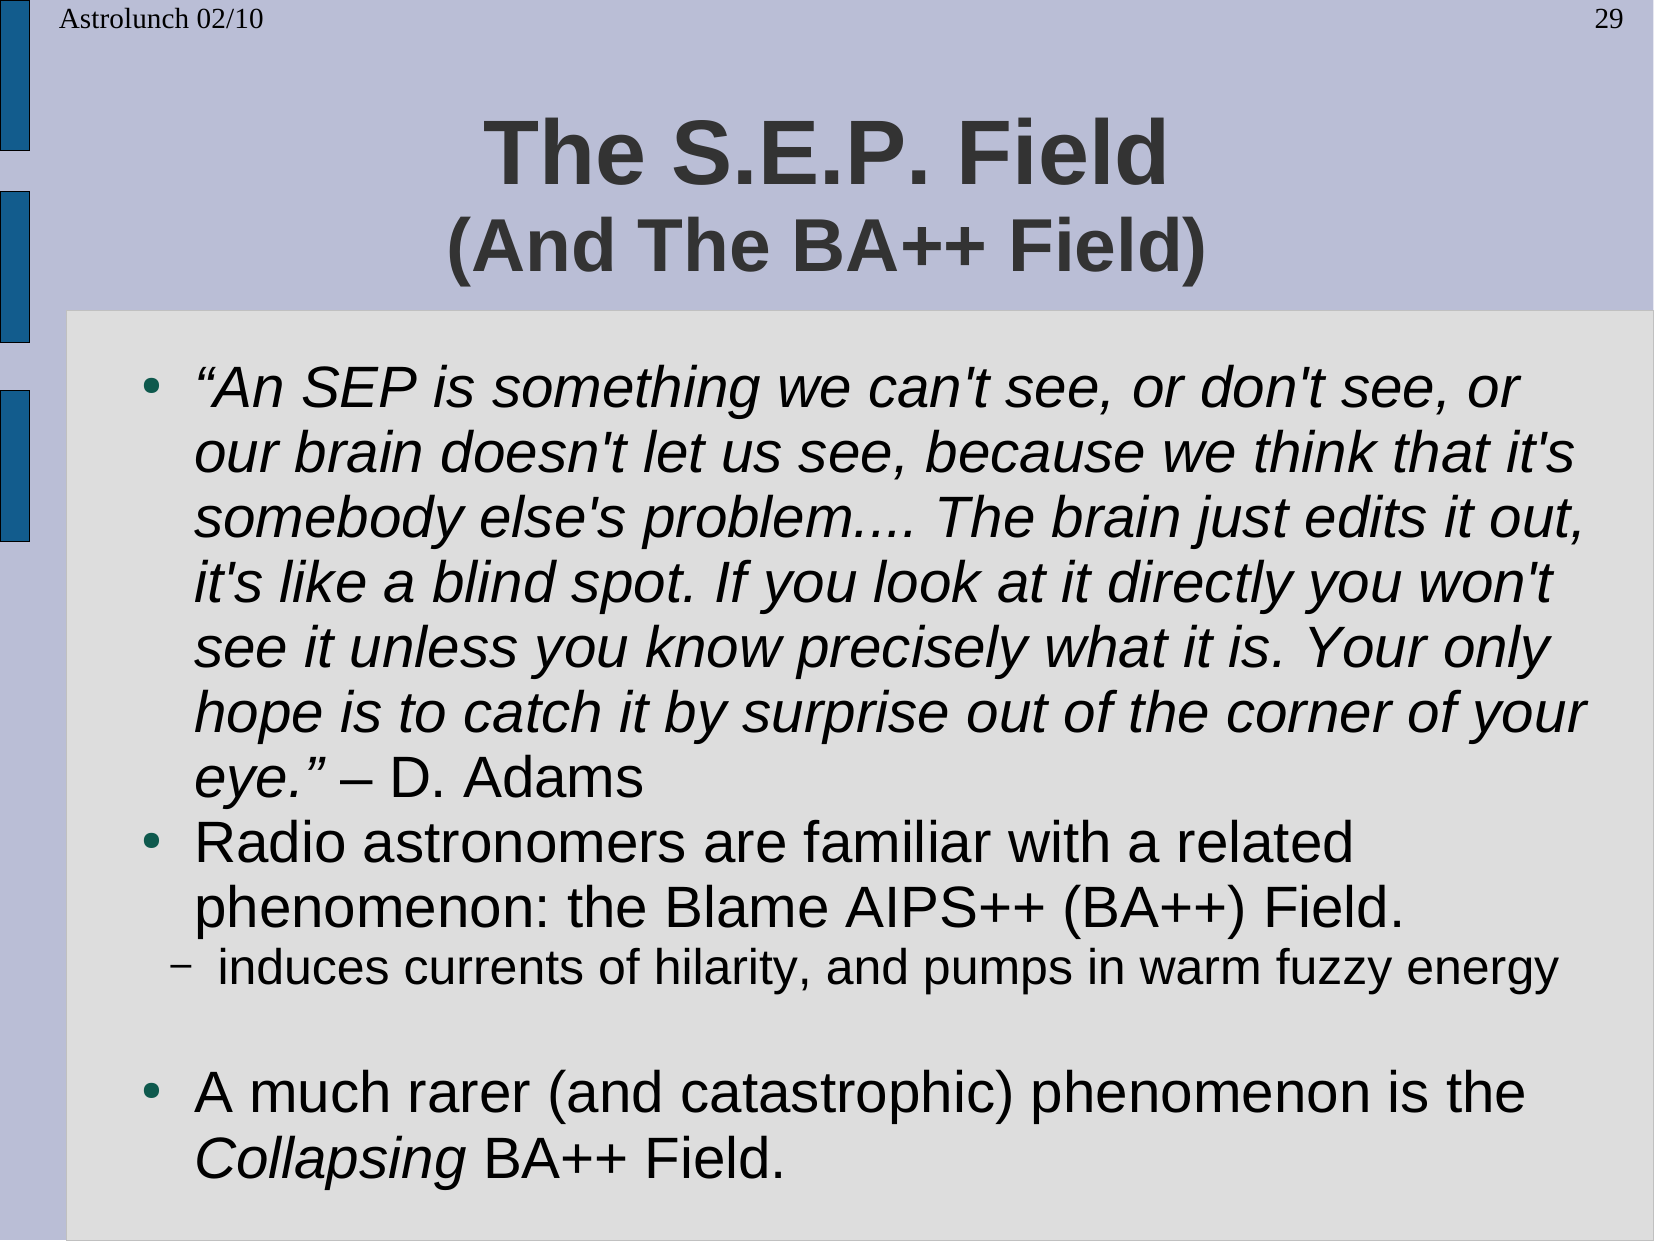

Astrolunch 02/10
29
# The S.E.P. Field (And The BA++ Field)
“An SEP is something we can't see, or don't see, or our brain doesn't let us see, because we think that it's somebody else's problem.... The brain just edits it out, it's like a blind spot. If you look at it directly you won't see it unless you know precisely what it is. Your only hope is to catch it by surprise out of the corner of your eye.” – D. Adams
Radio astronomers are familiar with a related phenomenon: the Blame AIPS++ (BA++) Field.
induces currents of hilarity, and pumps in warm fuzzy energy
A much rarer (and catastrophic) phenomenon is the Collapsing BA++ Field.